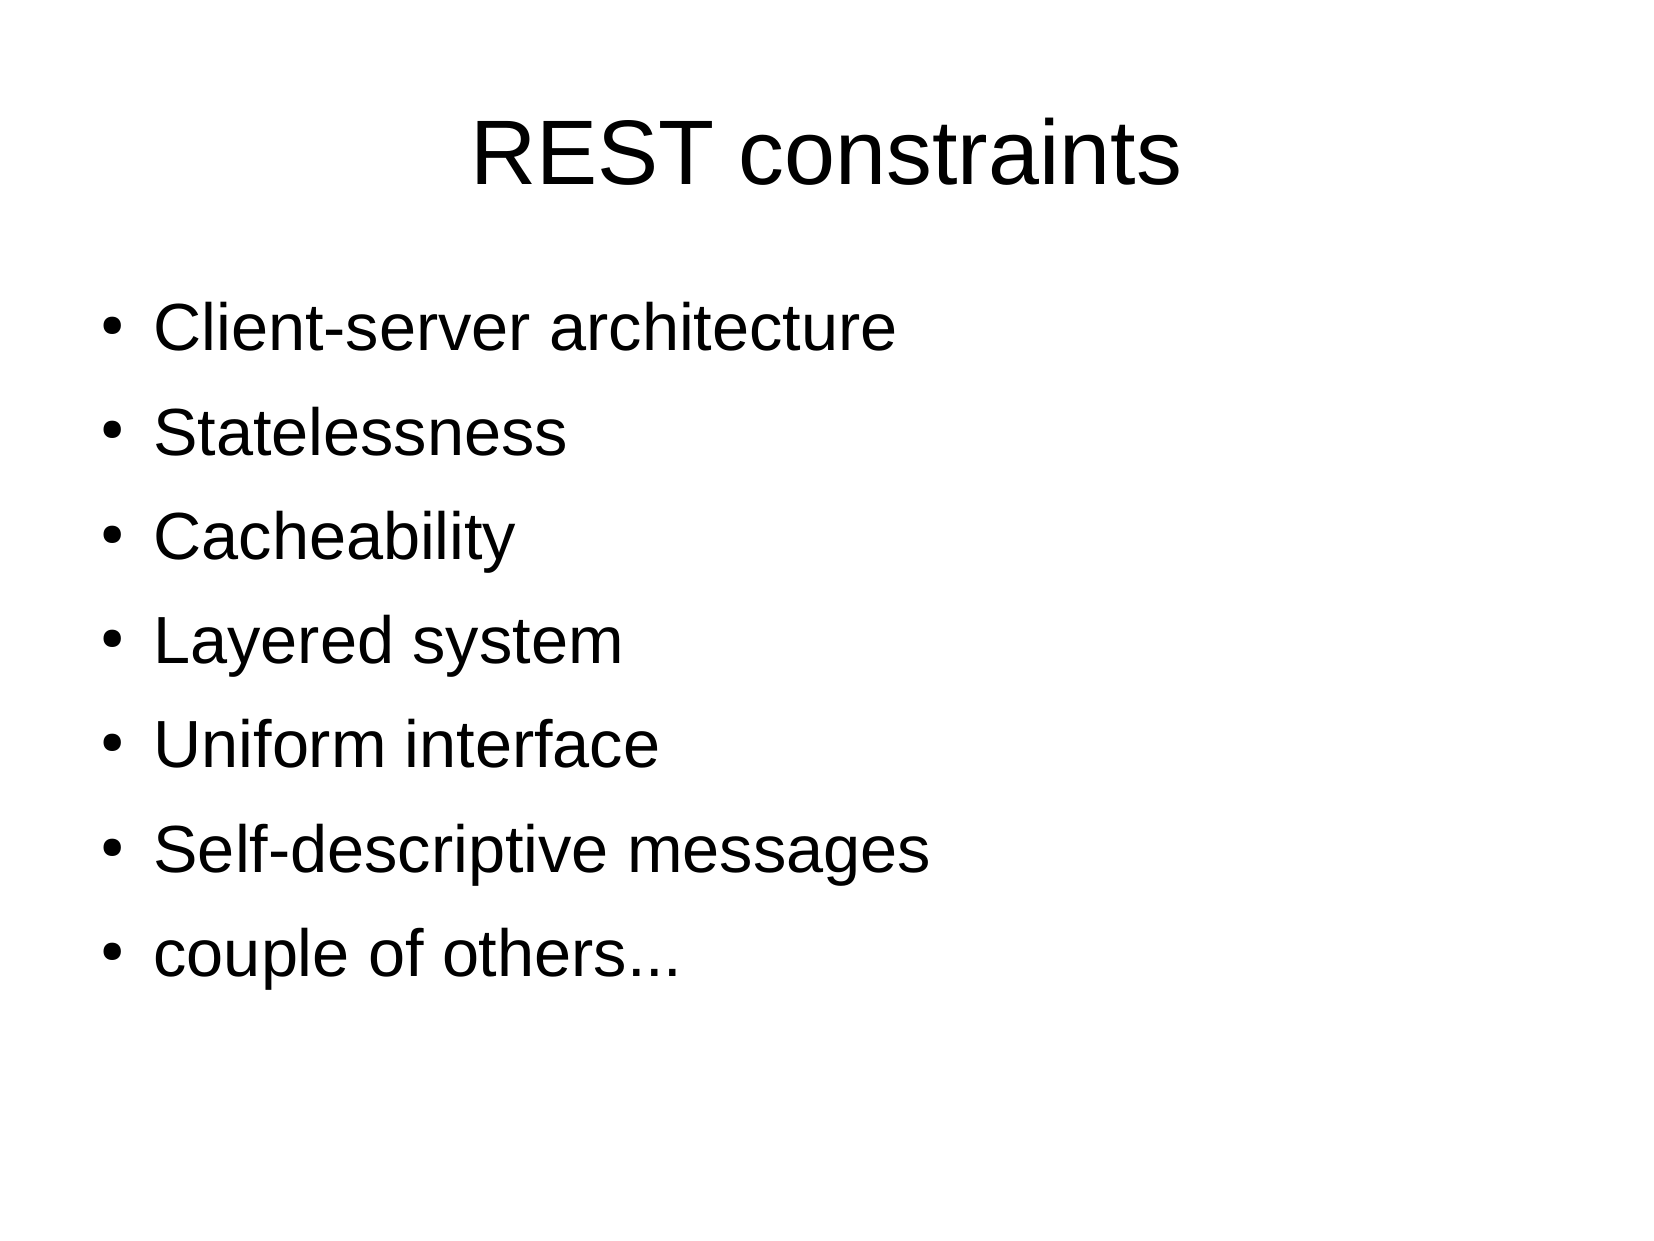

# REST constraints
Client-server architecture
Statelessness
Cacheability
Layered system
Uniform interface
Self-descriptive messages
couple of others...